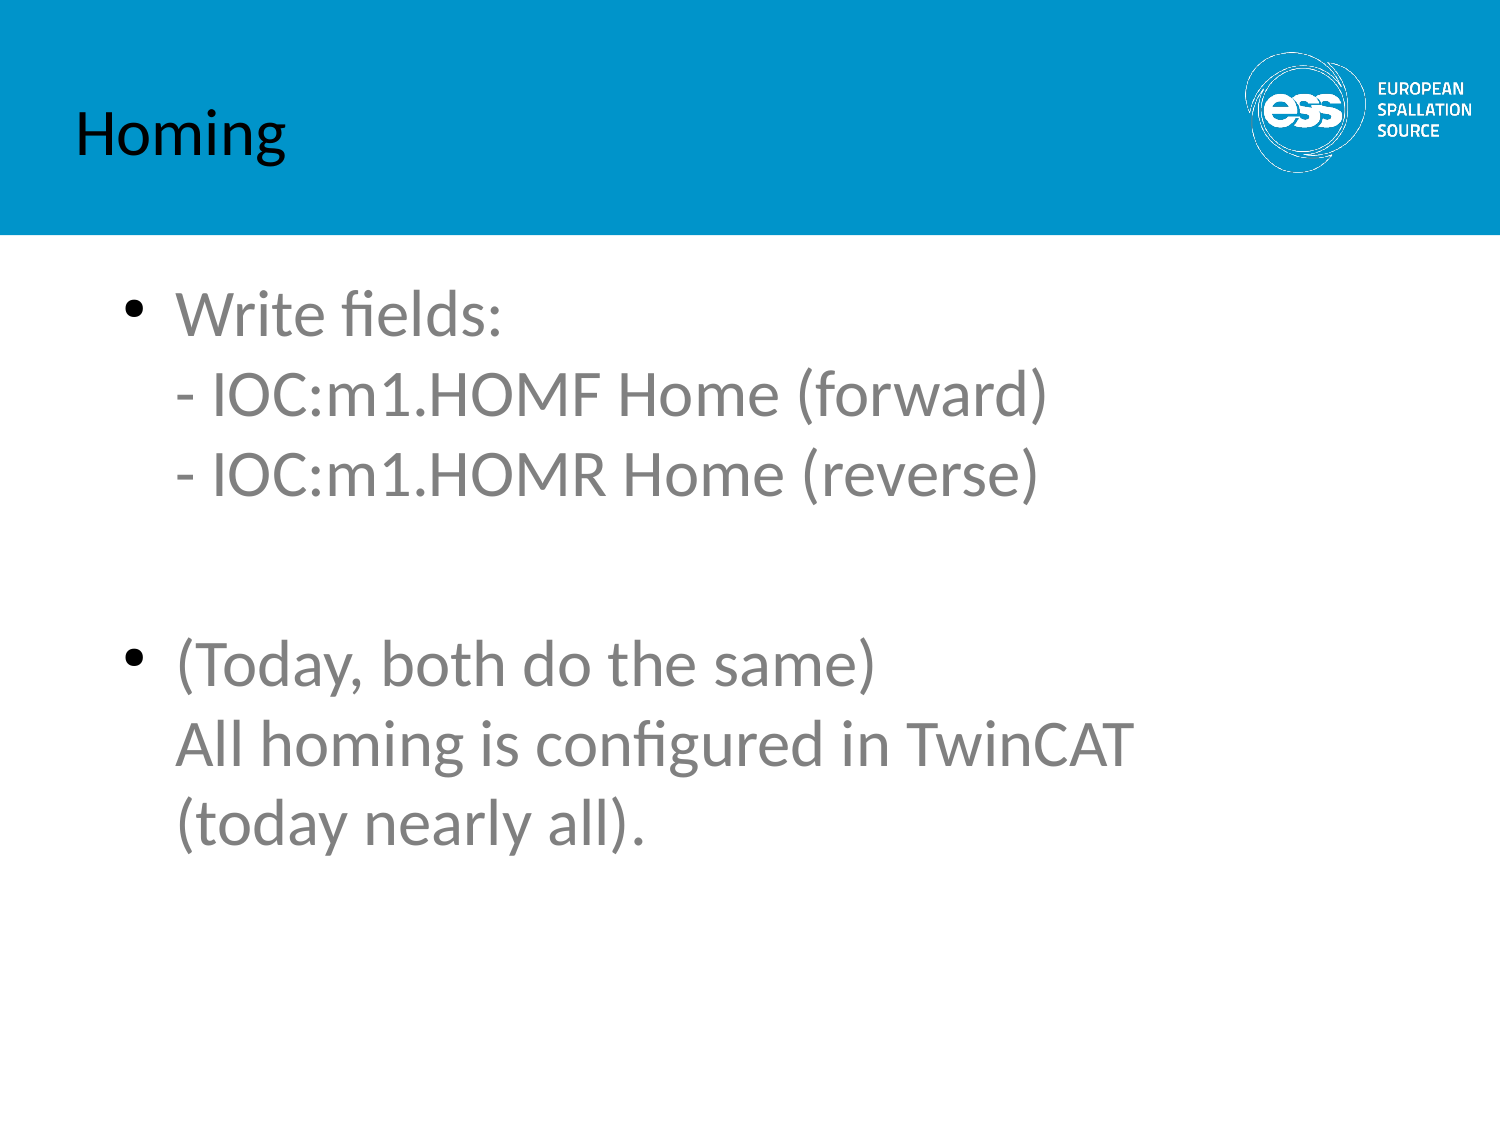

# Homing
Write fields:
- IOC:m1.HOMF Home (forward)
- IOC:m1.HOMR Home (reverse)
(Today, both do the same)
All homing is configured in TwinCAT
(today nearly all).